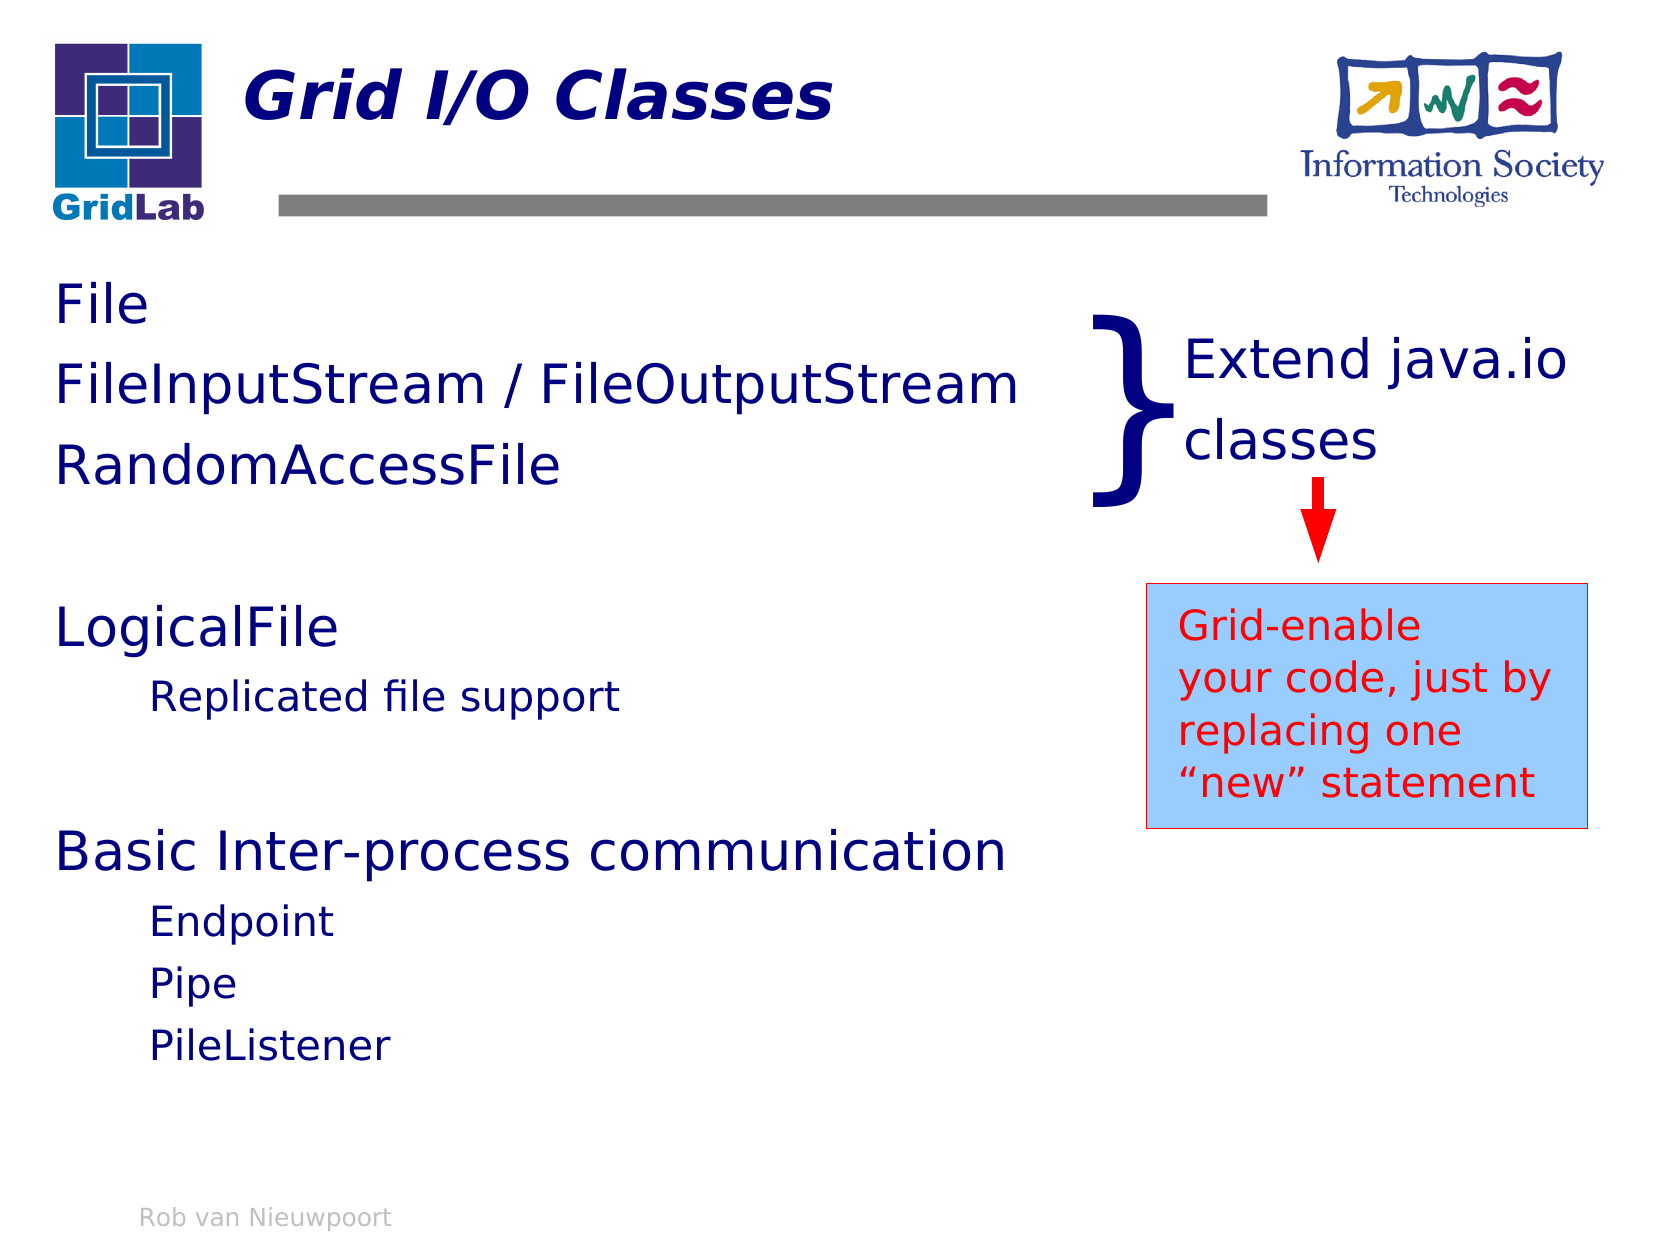

# Grid I/O Classes
}
File
FileInputStream / FileOutputStream
RandomAccessFile
LogicalFile
Replicated file support
Basic Inter-process communication
Endpoint
Pipe
PileListener
Extend java.io
classes
Grid-enable
your code, just by
replacing one
“new” statement